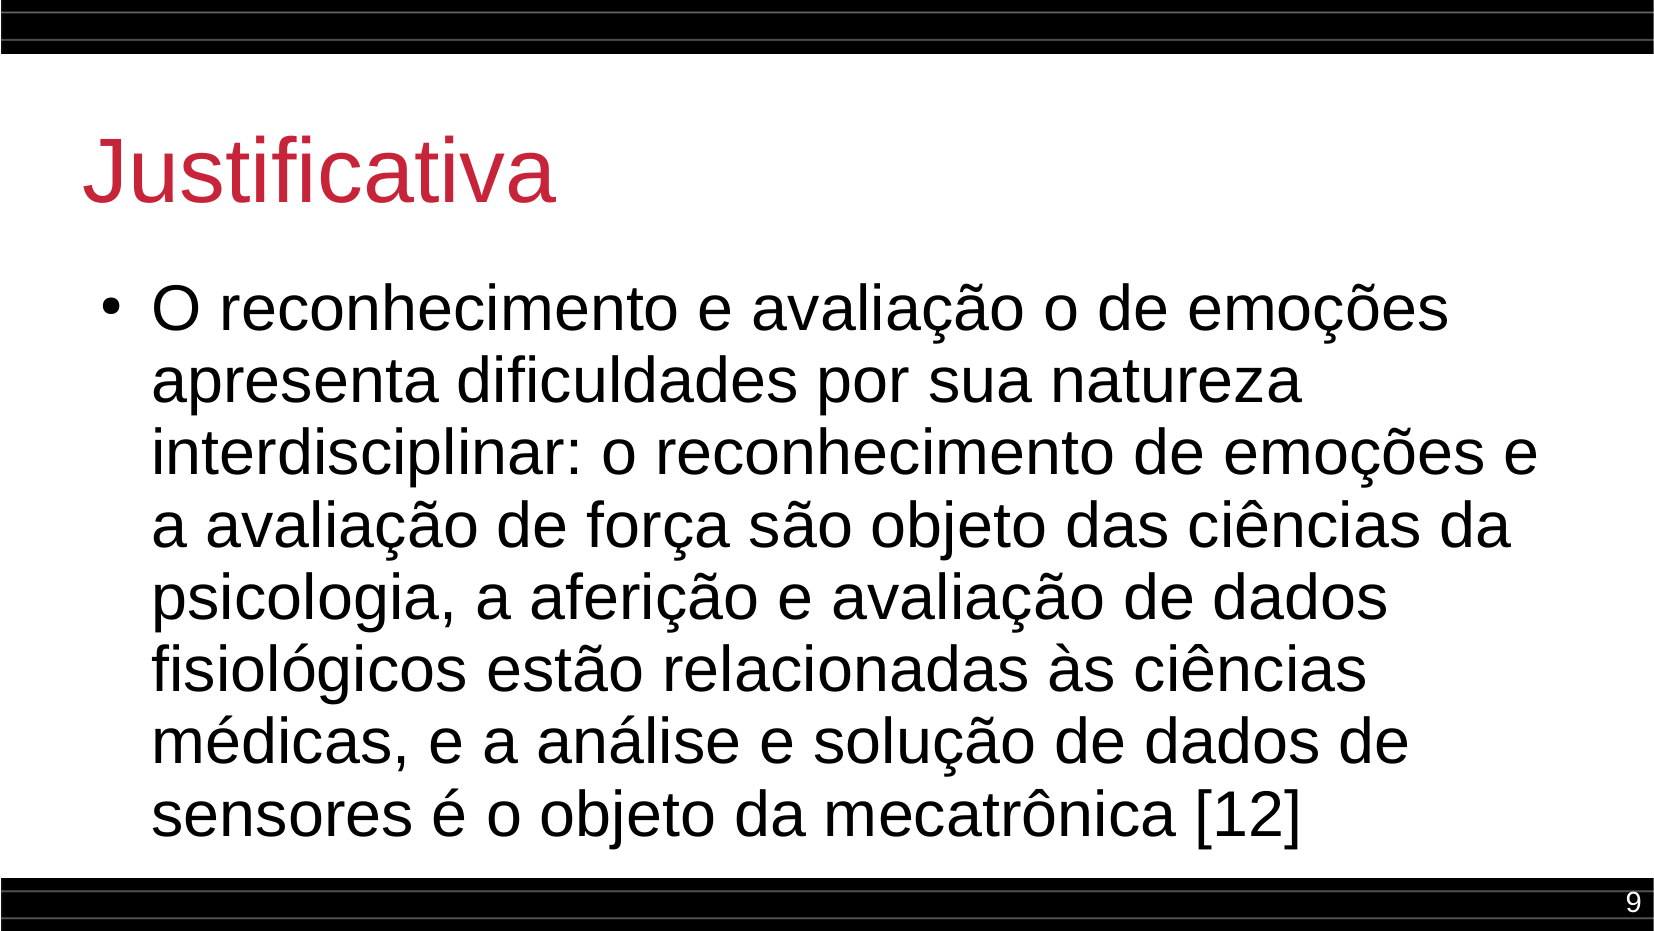

# Justificativa
O reconhecimento e avaliação o de emoções apresenta dificuldades por sua natureza interdisciplinar: o reconhecimento de emoções e a avaliação de força são objeto das ciências da psicologia, a aferição e avaliação de dados fisiológicos estão relacionadas às ciências médicas, e a análise e solução de dados de sensores é o objeto da mecatrônica [12]